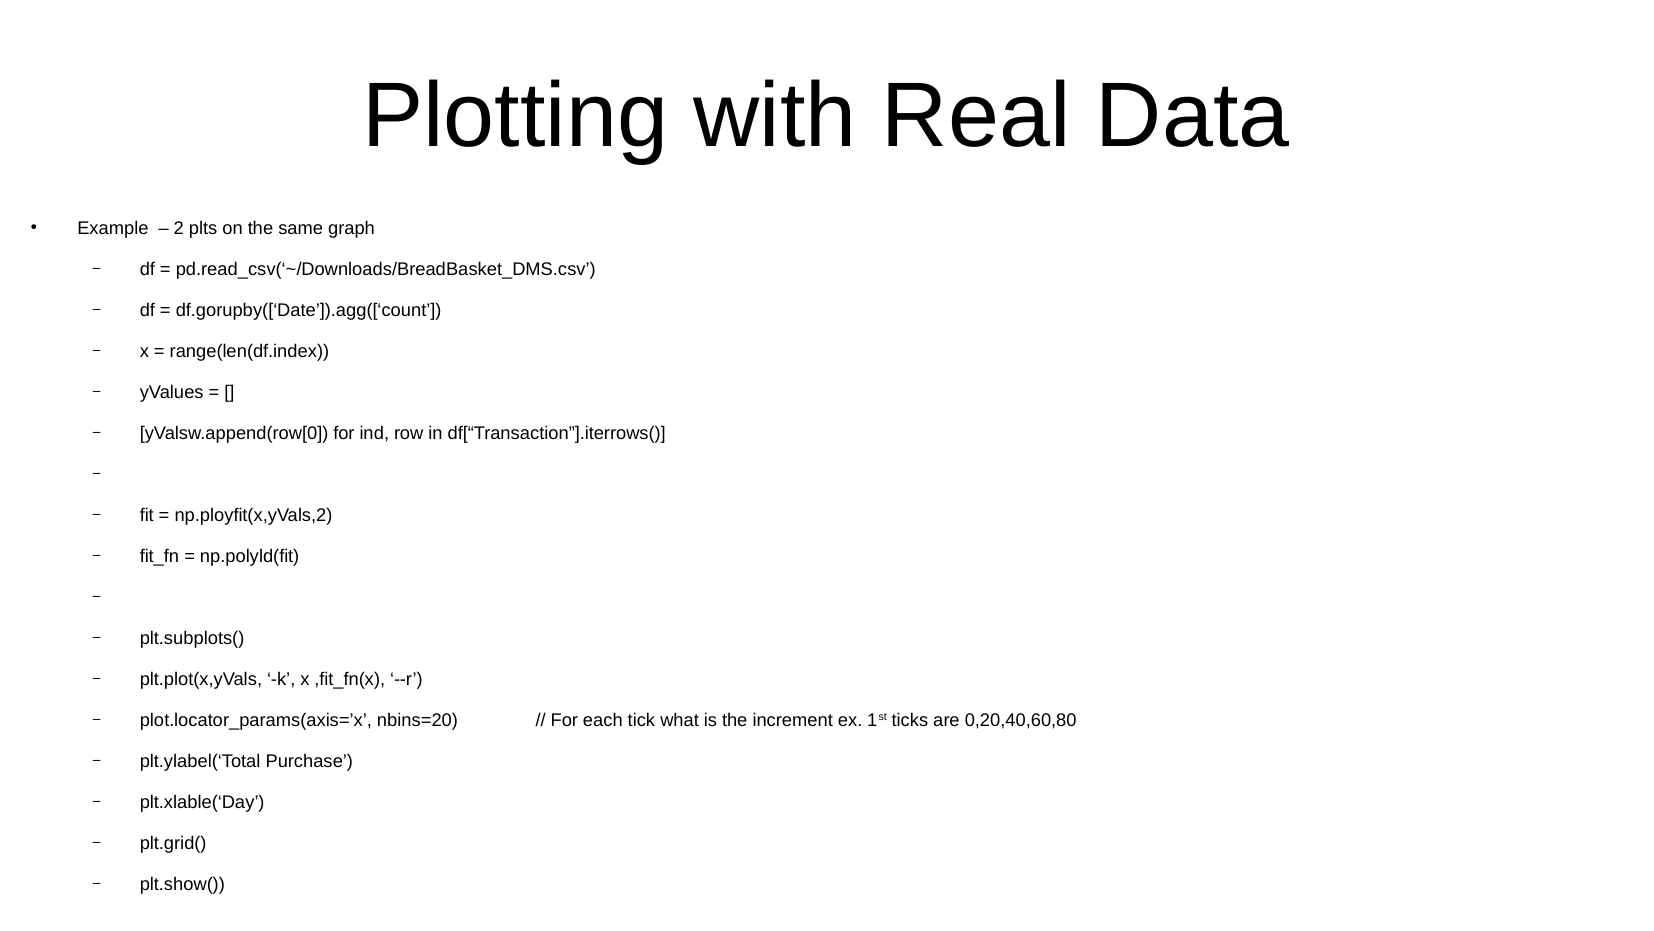

# Plotting with Real Data
Example – 2 plts on the same graph
df = pd.read_csv(‘~/Downloads/BreadBasket_DMS.csv’)
df = df.gorupby([‘Date’]).agg([‘count’])
x = range(len(df.index))
yValues = []
[yValsw.append(row[0]) for ind, row in df[“Transaction”].iterrows()]
fit = np.ployfit(x,yVals,2)
fit_fn = np.polyld(fit)
plt.subplots()
plt.plot(x,yVals, ‘-k’, x ,fit_fn(x), ‘--r’)
plot.locator_params(axis=’x’, nbins=20)				// For each tick what is the increment ex. 1st ticks are 0,20,40,60,80
plt.ylabel(‘Total Purchase’)
plt.xlable(‘Day’)
plt.grid()
plt.show())